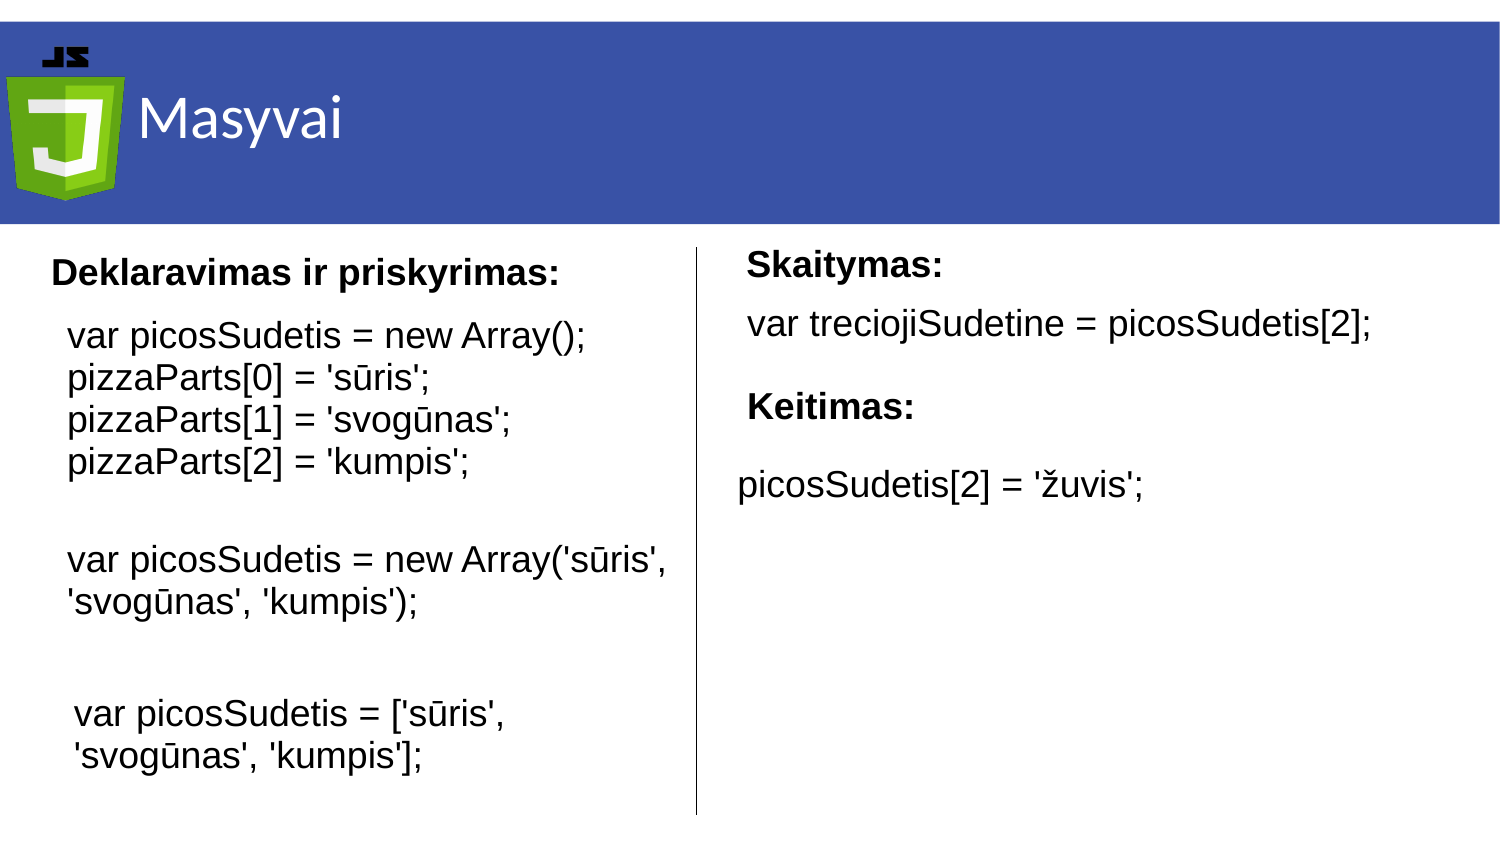

# Masyvai
Skaitymas:
Deklaravimas ir priskyrimas:
var treciojiSudetine = picosSudetis[2];
var picosSudetis = new Array();
pizzaParts[0] = 'sūris';
pizzaParts[1] = 'svogūnas';
pizzaParts[2] = 'kumpis';
Keitimas:
picosSudetis[2] = 'žuvis';
var picosSudetis = new Array('sūris', 'svogūnas', 'kumpis');
var picosSudetis = ['sūris', 'svogūnas', 'kumpis'];